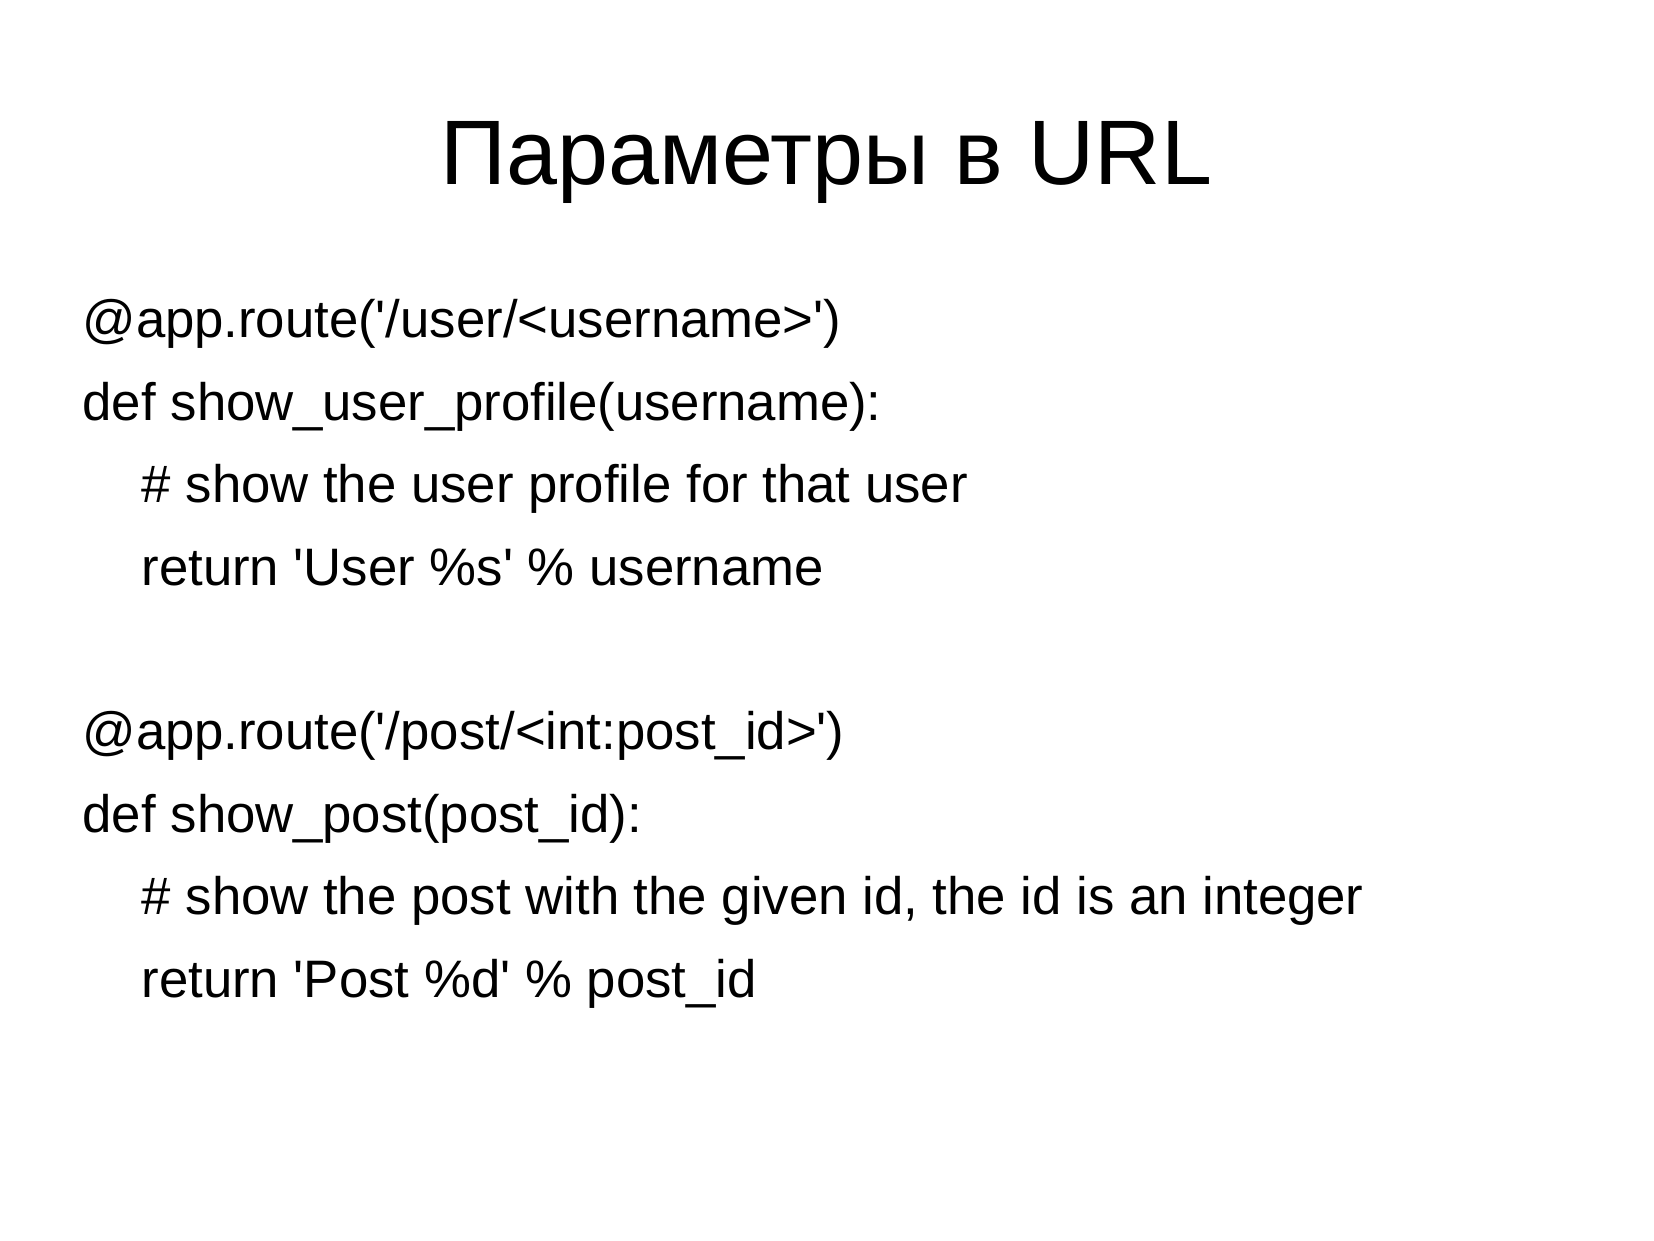

# Параметры в URL
@app.route('/user/<username>')
def show_user_profile(username):
 # show the user profile for that user
 return 'User %s' % username
@app.route('/post/<int:post_id>')
def show_post(post_id):
 # show the post with the given id, the id is an integer
 return 'Post %d' % post_id